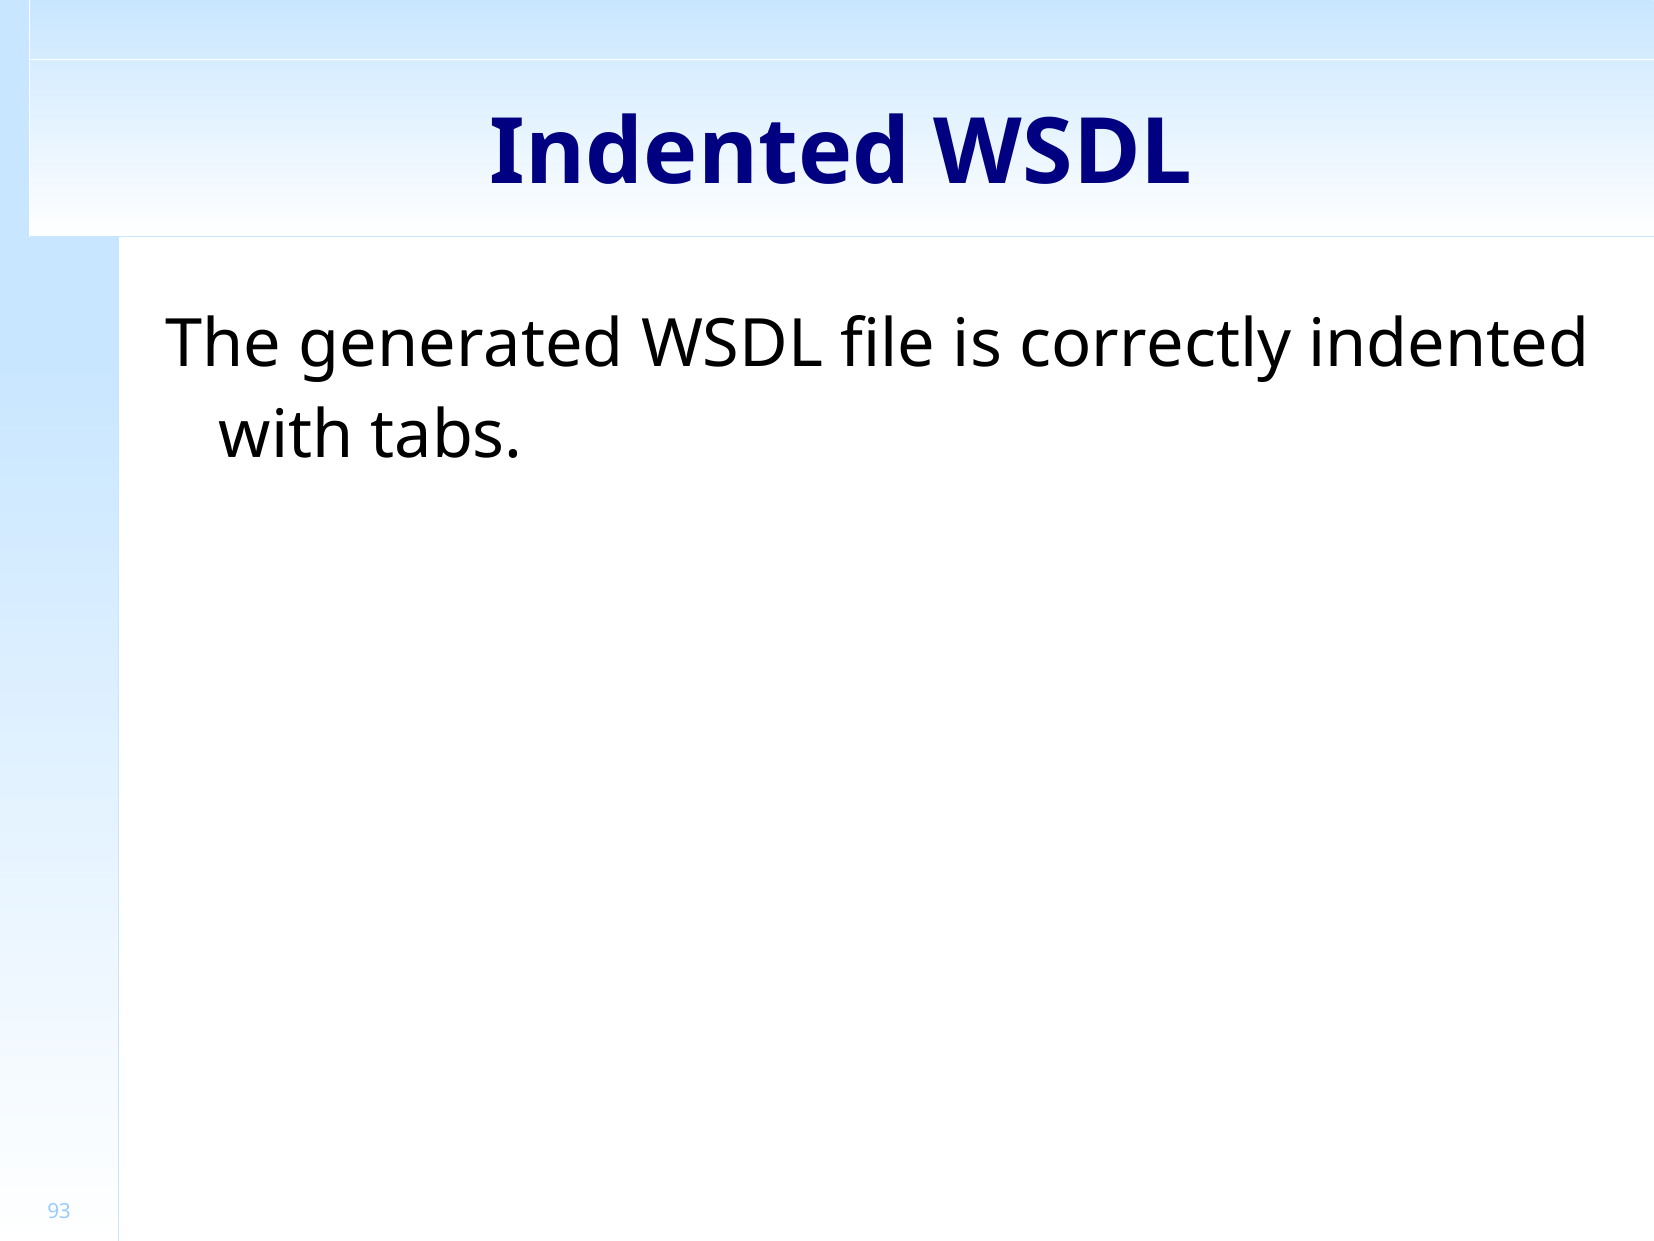

# Indented WSDL
The generated WSDL file is correctly indented with tabs.